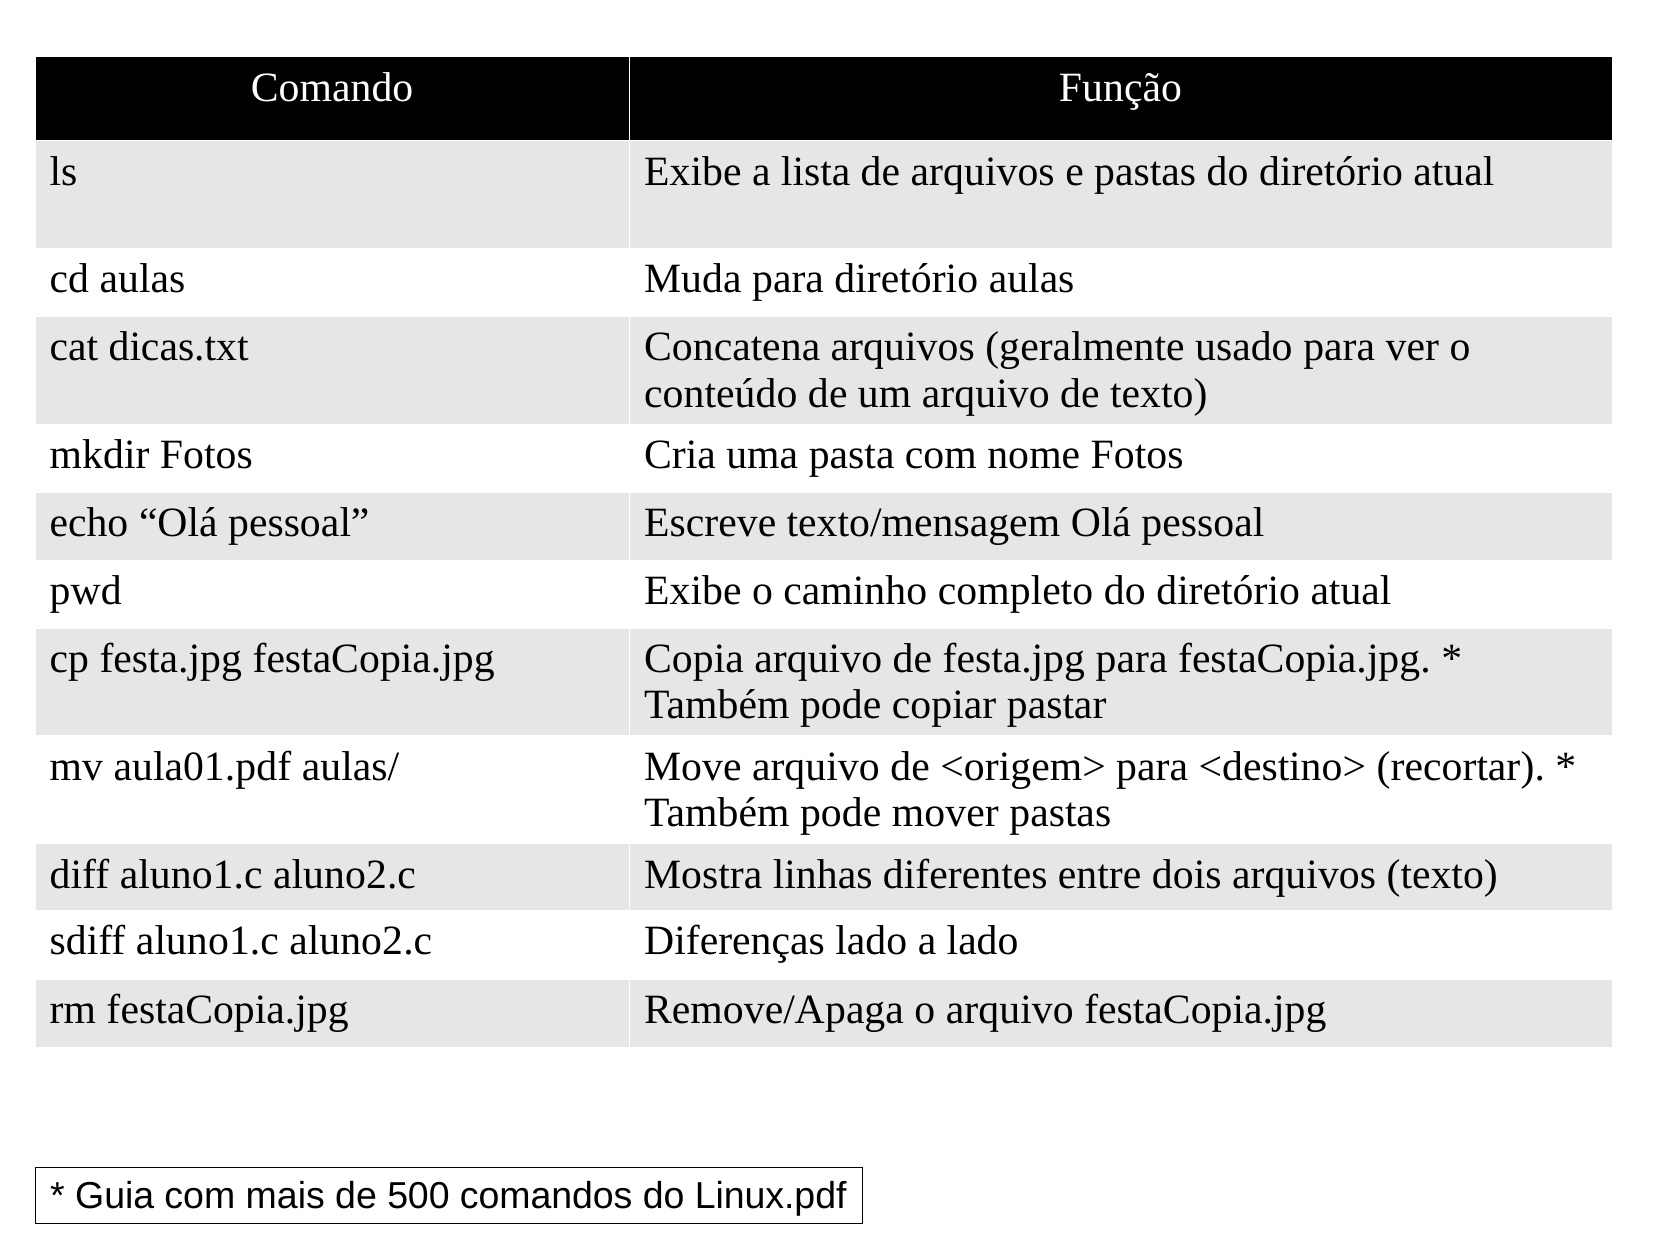

| Comando | Função |
| --- | --- |
| ls | Exibe a lista de arquivos e pastas do diretório atual |
| cd aulas | Muda para diretório aulas |
| cat dicas.txt | Concatena arquivos (geralmente usado para ver o conteúdo de um arquivo de texto) |
| mkdir Fotos | Cria uma pasta com nome Fotos |
| echo “Olá pessoal” | Escreve texto/mensagem Olá pessoal |
| pwd | Exibe o caminho completo do diretório atual |
| cp festa.jpg festaCopia.jpg | Copia arquivo de festa.jpg para festaCopia.jpg. \* Também pode copiar pastar |
| mv aula01.pdf aulas/ | Move arquivo de <origem> para <destino> (recortar). \* Também pode mover pastas |
| diff aluno1.c aluno2.c | Mostra linhas diferentes entre dois arquivos (texto) |
| sdiff aluno1.c aluno2.c | Diferenças lado a lado |
| rm festaCopia.jpg | Remove/Apaga o arquivo festaCopia.jpg |
* Guia com mais de 500 comandos do Linux.pdf